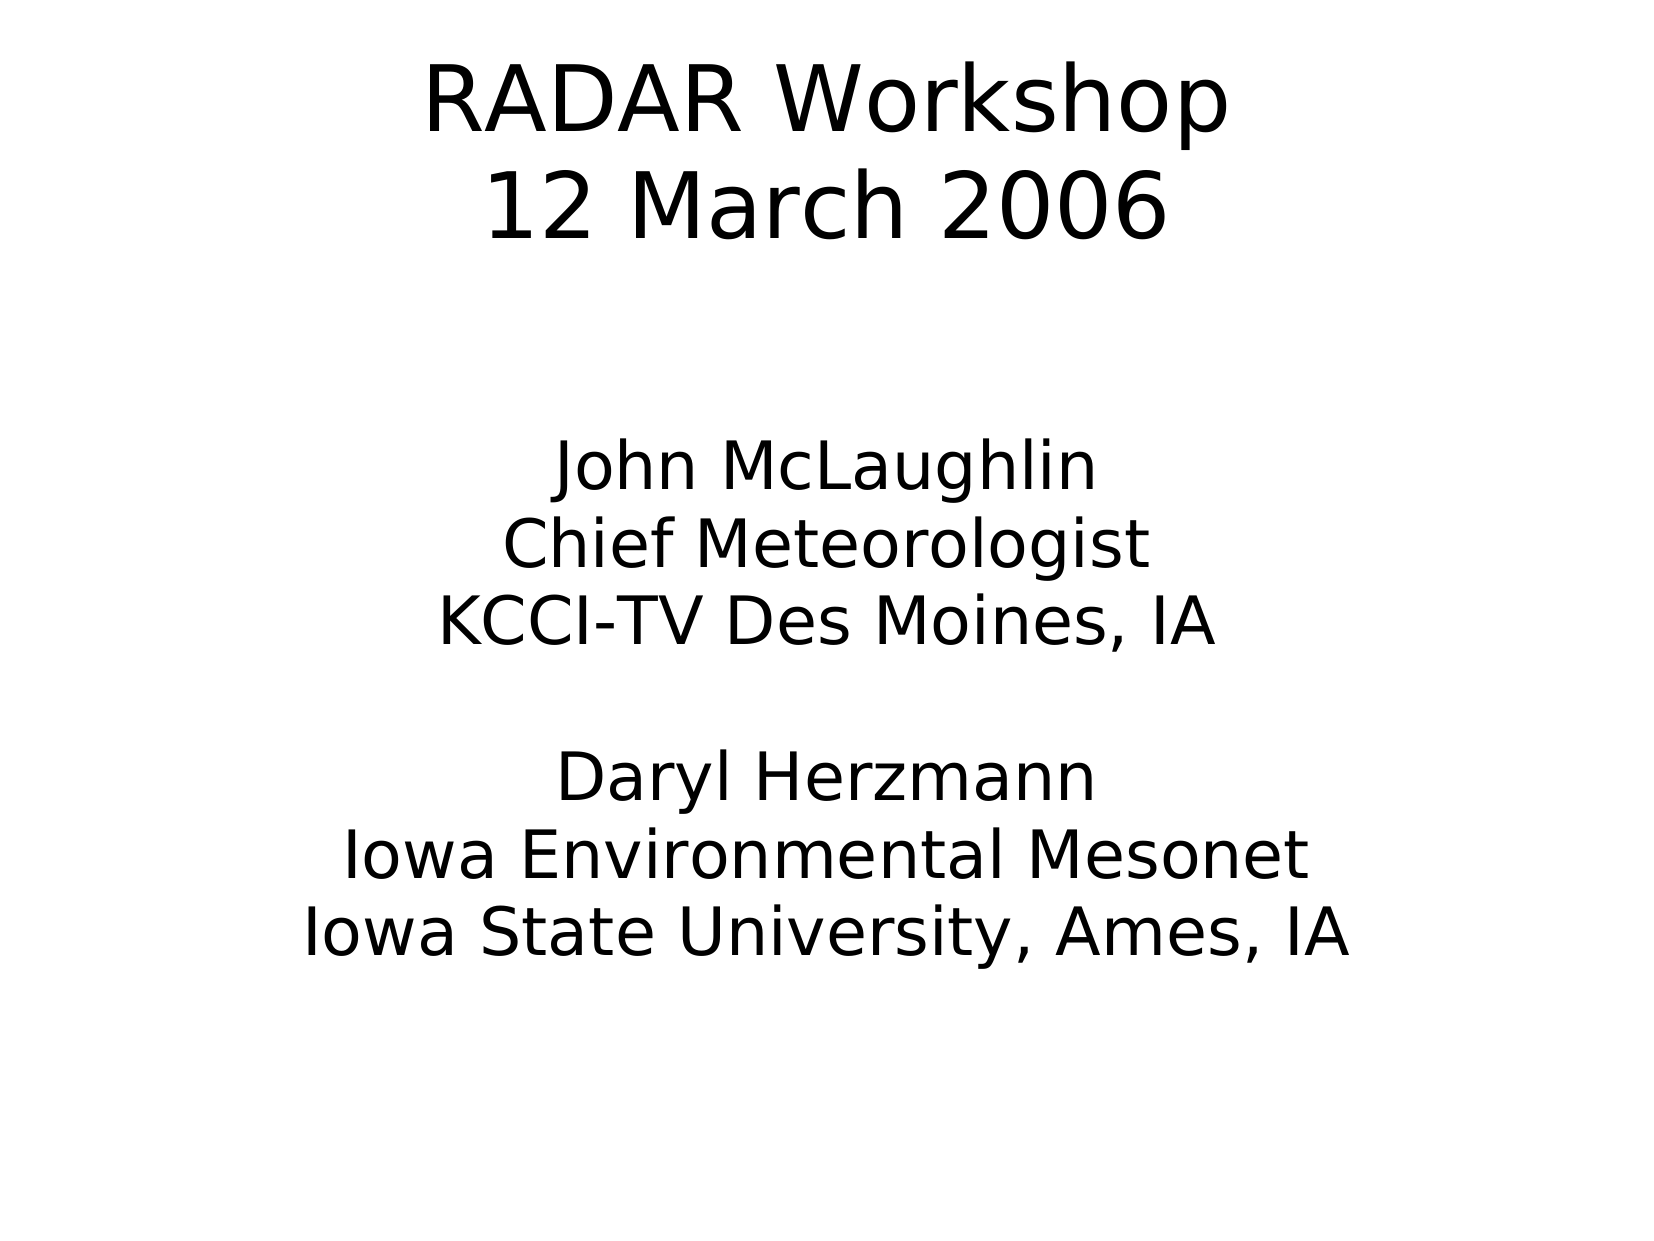

# RADAR Workshop 12 March 2006
John McLaughlin
Chief Meteorologist
KCCI-TV Des Moines, IA
Daryl Herzmann
Iowa Environmental Mesonet
Iowa State University, Ames, IA